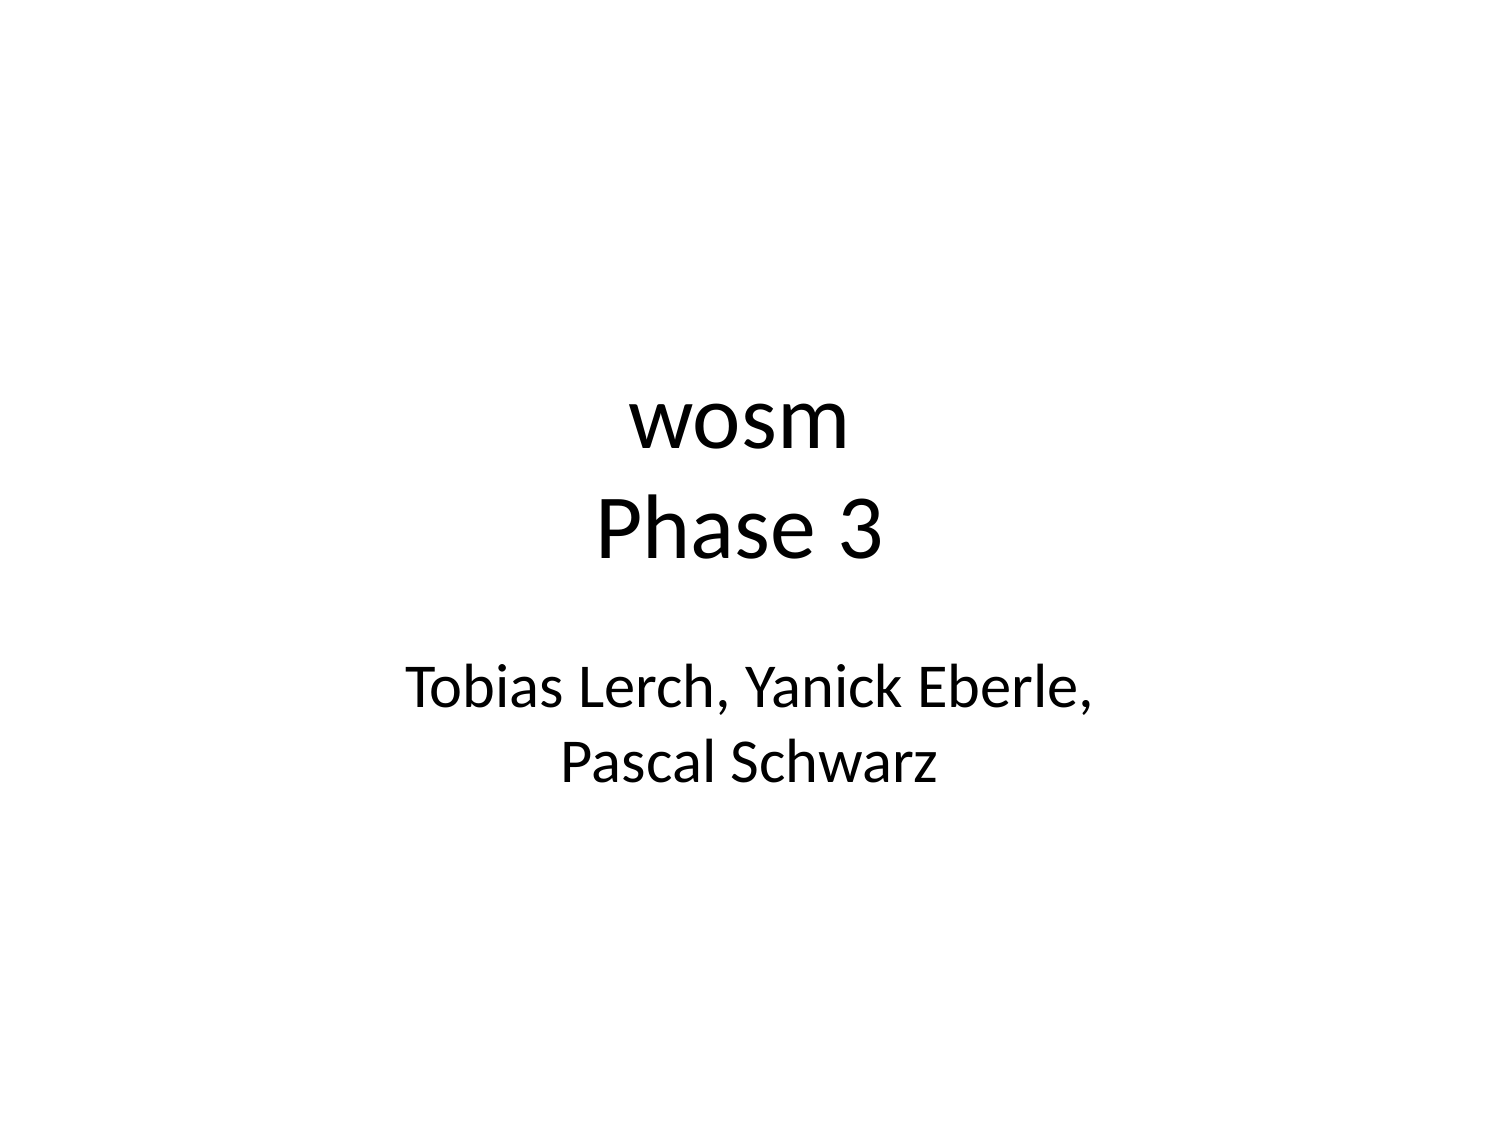

# wosm Phase 3
Tobias Lerch, Yanick Eberle,
Pascal Schwarz